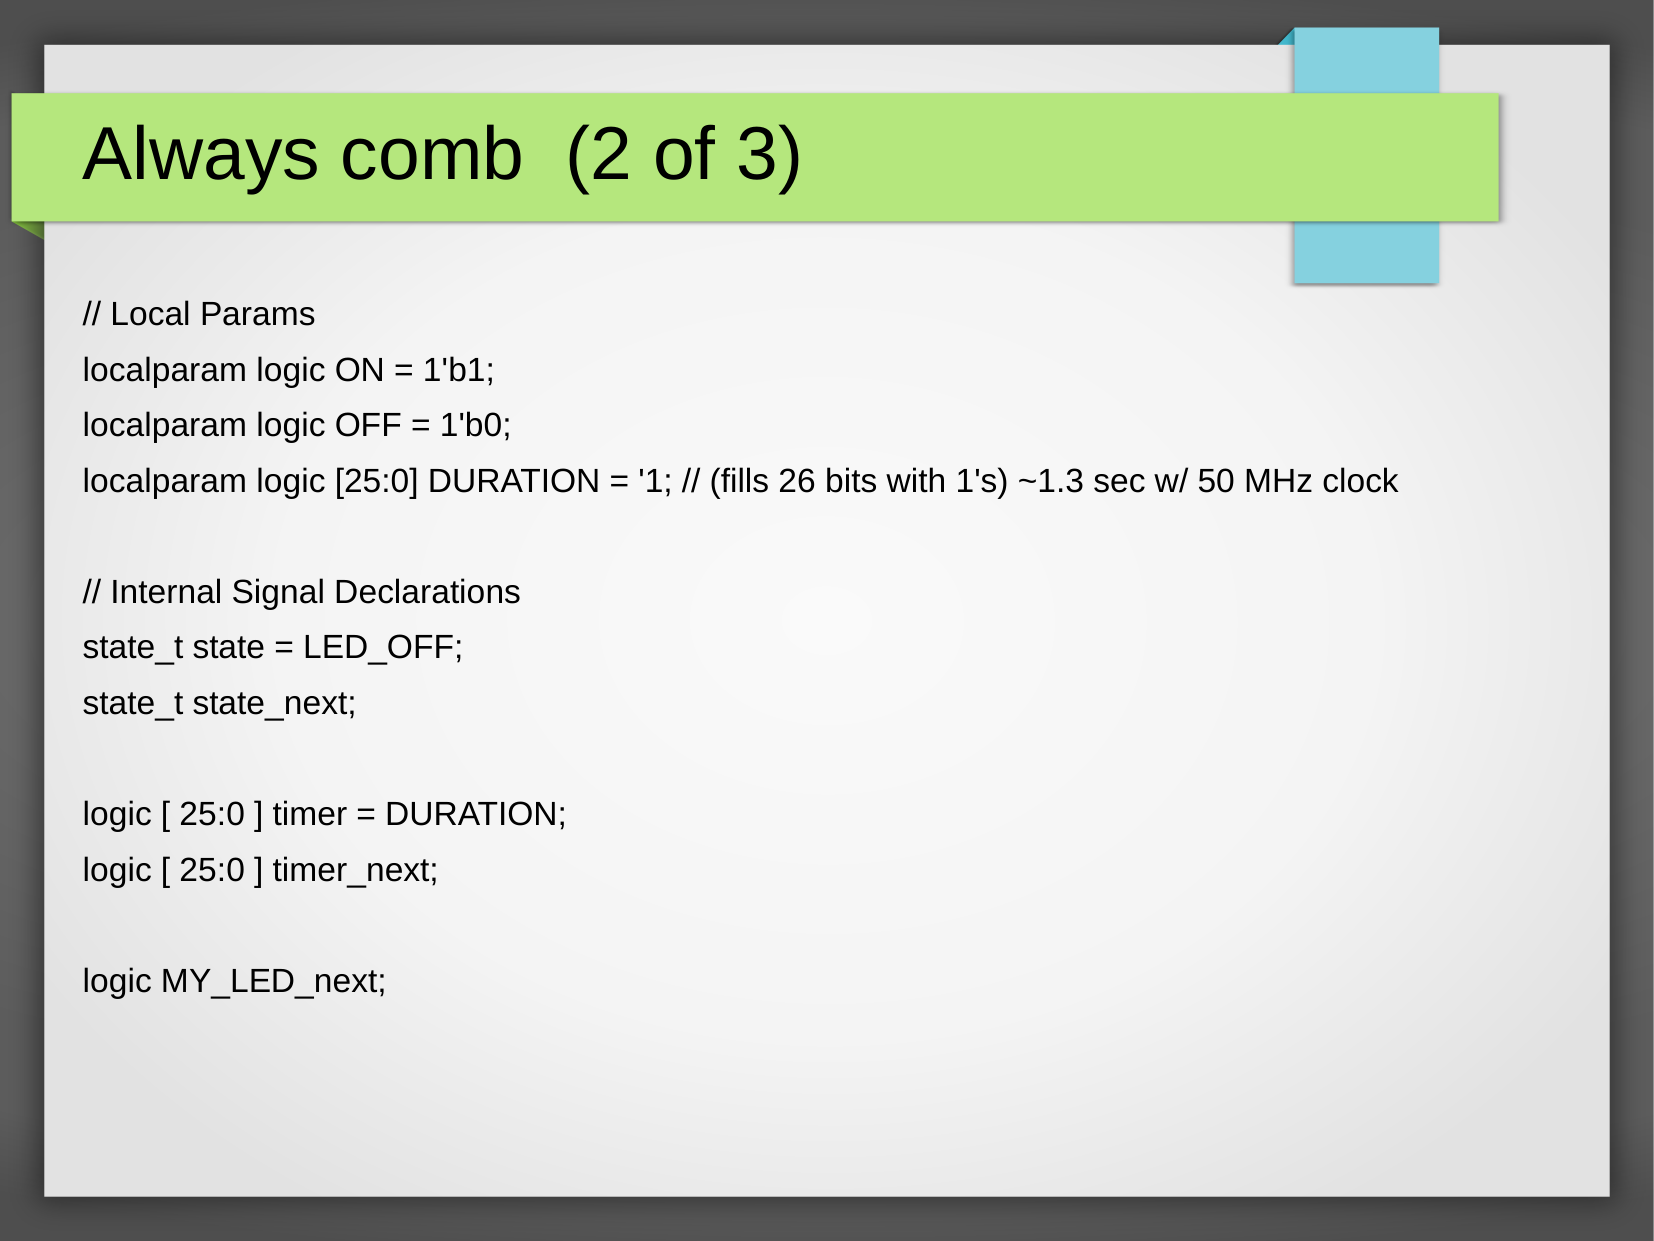

# Always comb (2 of 3)
// Local Params
localparam logic ON = 1'b1;
localparam logic OFF = 1'b0;
localparam logic [25:0] DURATION = '1; // (fills 26 bits with 1's) ~1.3 sec w/ 50 MHz clock
// Internal Signal Declarations
state_t state = LED_OFF;
state_t state_next;
logic [ 25:0 ] timer = DURATION;
logic [ 25:0 ] timer_next;
logic MY_LED_next;